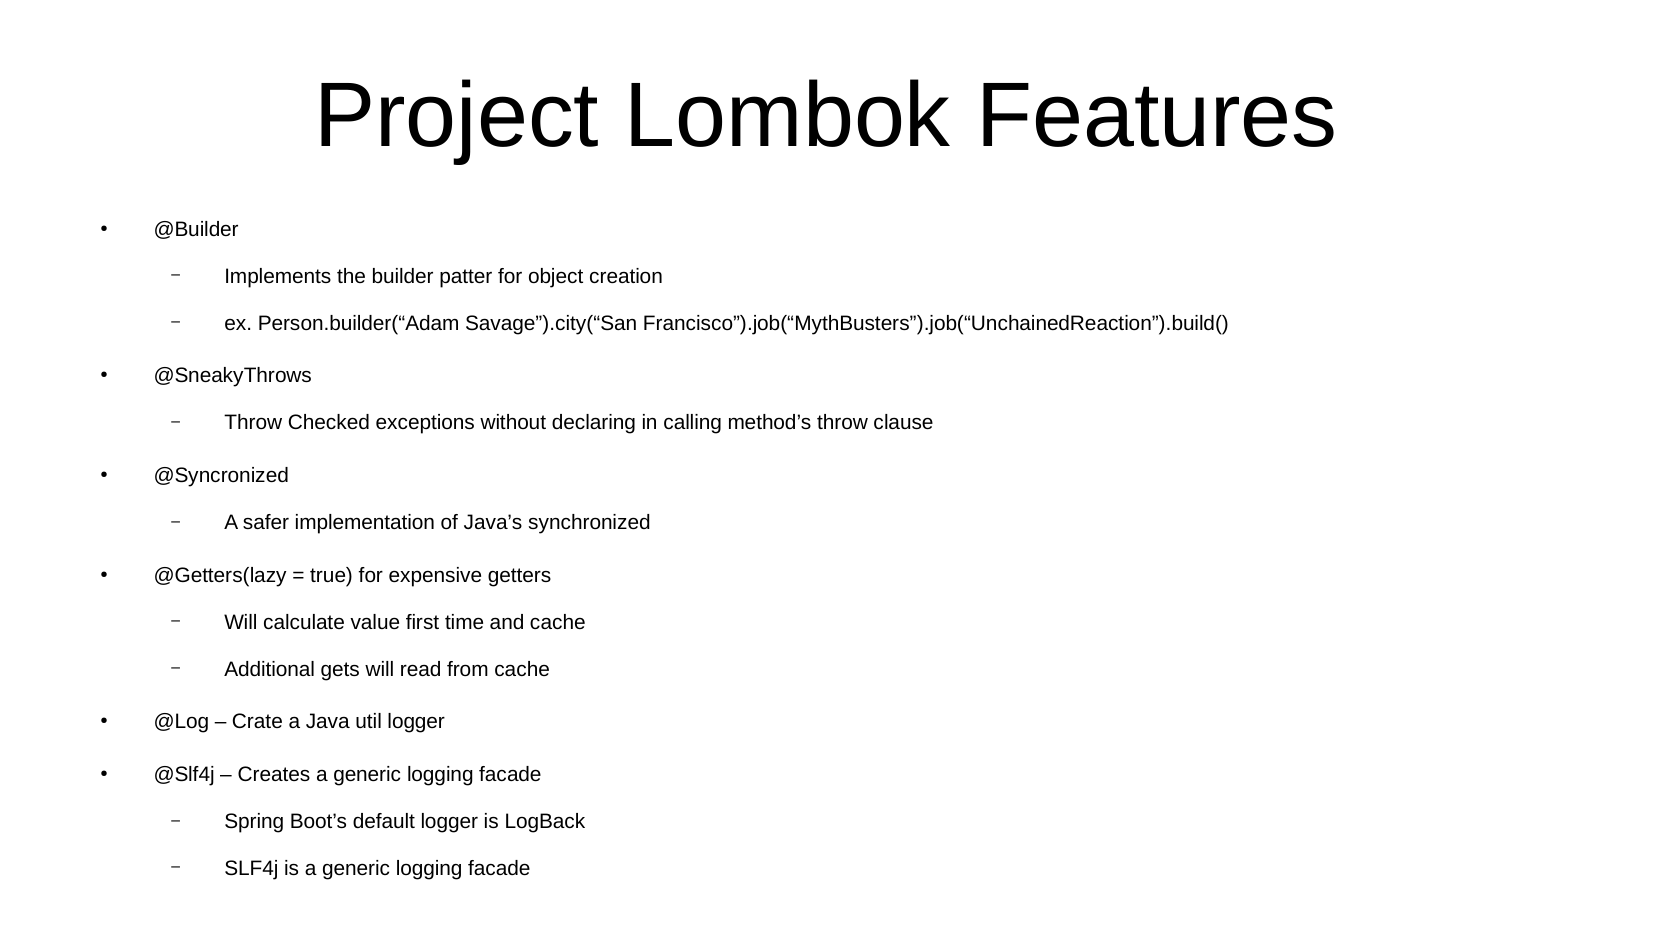

# Project Lombok Features
@Builder
Implements the builder patter for object creation
ex. Person.builder(“Adam Savage”).city(“San Francisco”).job(“MythBusters”).job(“UnchainedReaction”).build()
@SneakyThrows
Throw Checked exceptions without declaring in calling method’s throw clause
@Syncronized
A safer implementation of Java’s synchronized
@Getters(lazy = true) for expensive getters
Will calculate value first time and cache
Additional gets will read from cache
@Log – Crate a Java util logger
@Slf4j – Creates a generic logging facade
Spring Boot’s default logger is LogBack
SLF4j is a generic logging facade